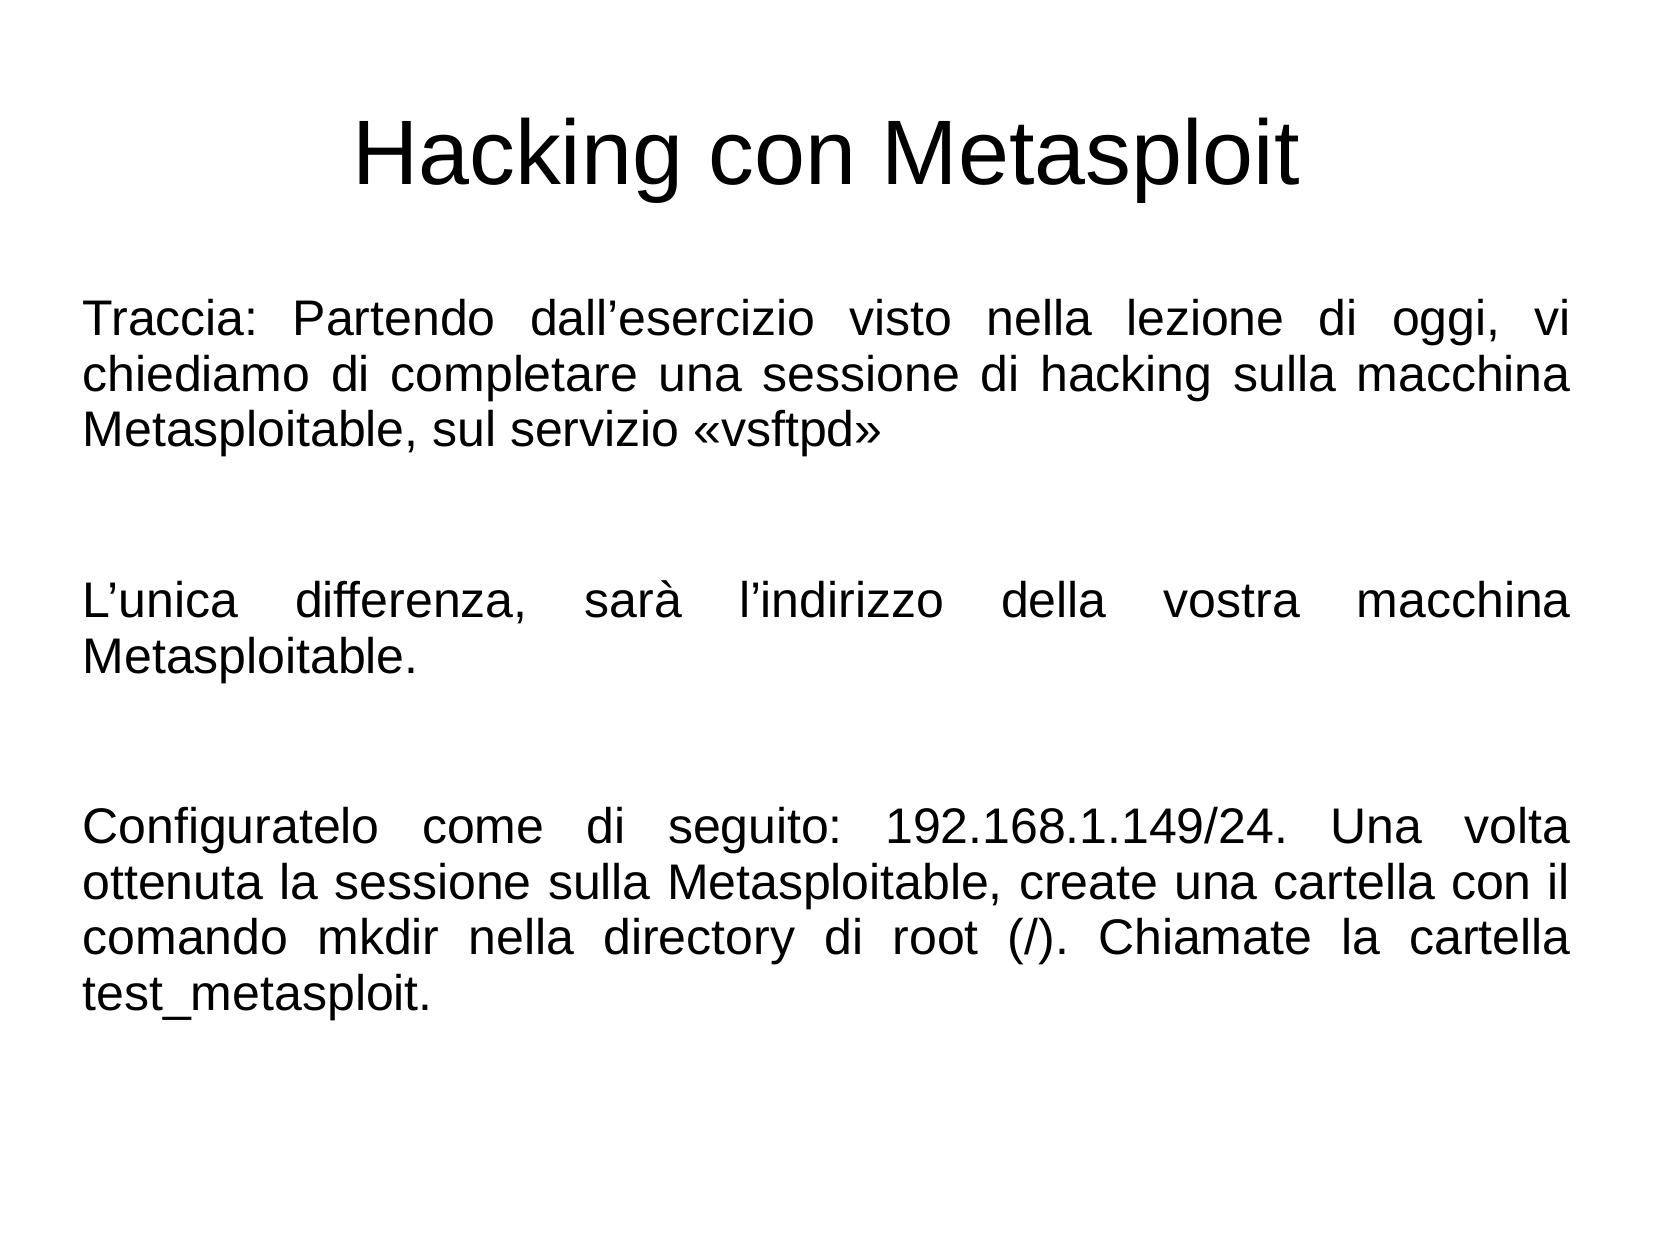

# Hacking con Metasploit
Traccia: Partendo dall’esercizio visto nella lezione di oggi, vi chiediamo di completare una sessione di hacking sulla macchina Metasploitable, sul servizio «vsftpd»
L’unica differenza, sarà l’indirizzo della vostra macchina Metasploitable.
Configuratelo come di seguito: 192.168.1.149/24. Una volta ottenuta la sessione sulla Metasploitable, create una cartella con il comando mkdir nella directory di root (/). Chiamate la cartella test_metasploit.